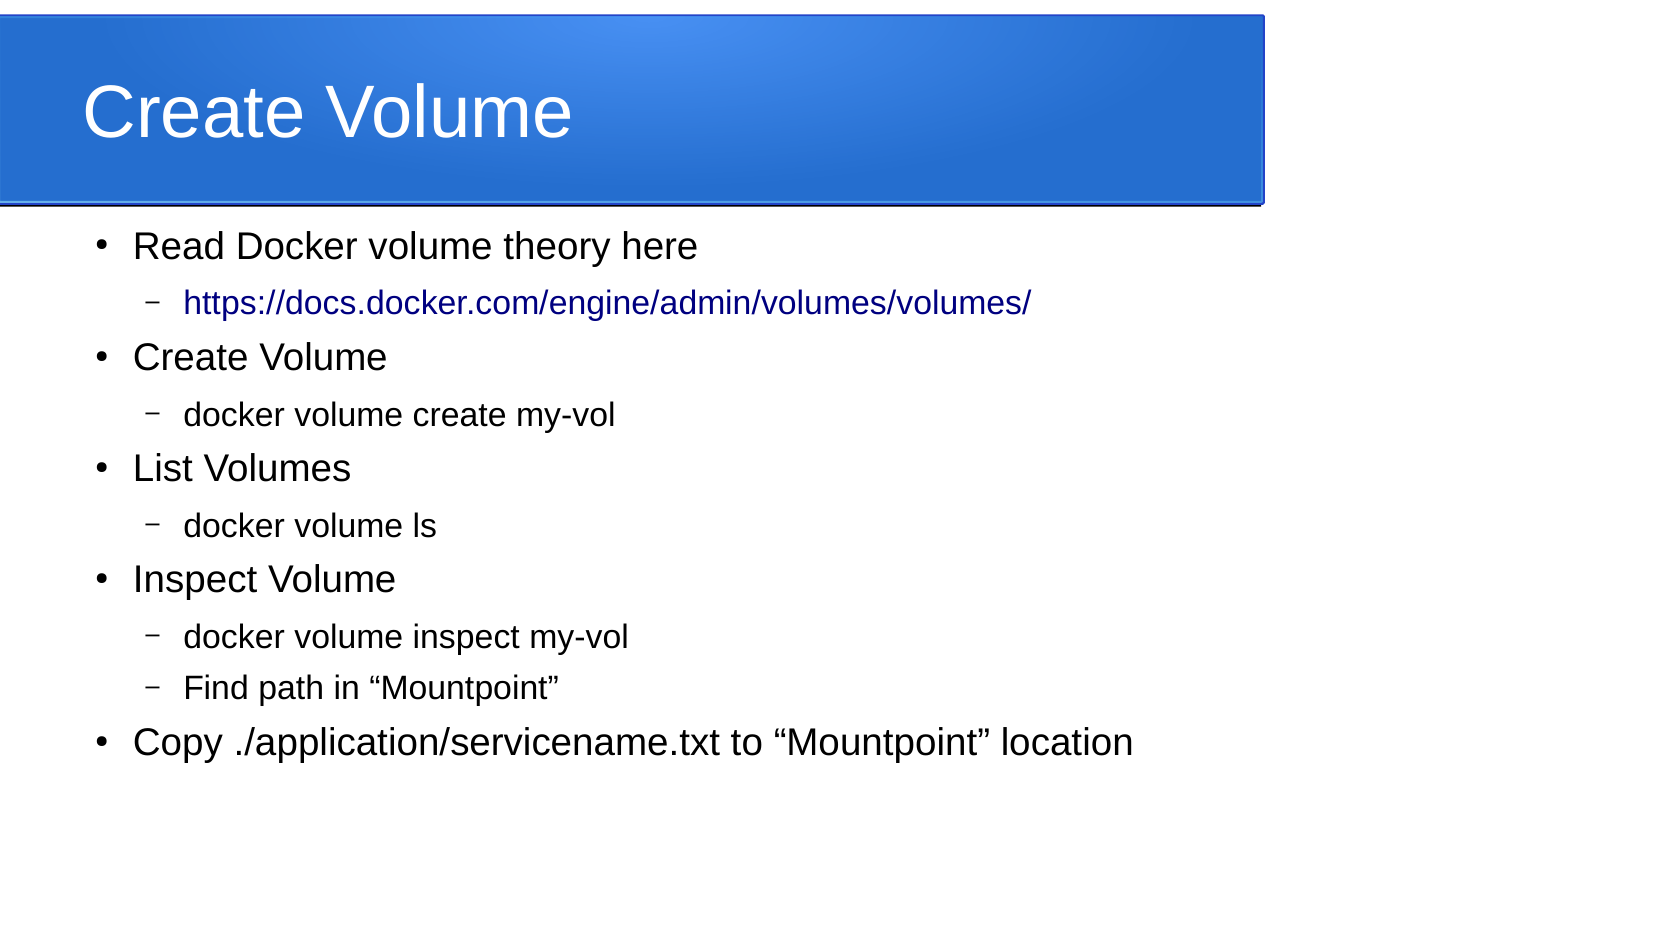

# Create Volume
Read Docker volume theory here
https://docs.docker.com/engine/admin/volumes/volumes/
Create Volume
docker volume create my-vol
List Volumes
docker volume ls
Inspect Volume
docker volume inspect my-vol
Find path in “Mountpoint”
Copy ./application/servicename.txt to “Mountpoint” location